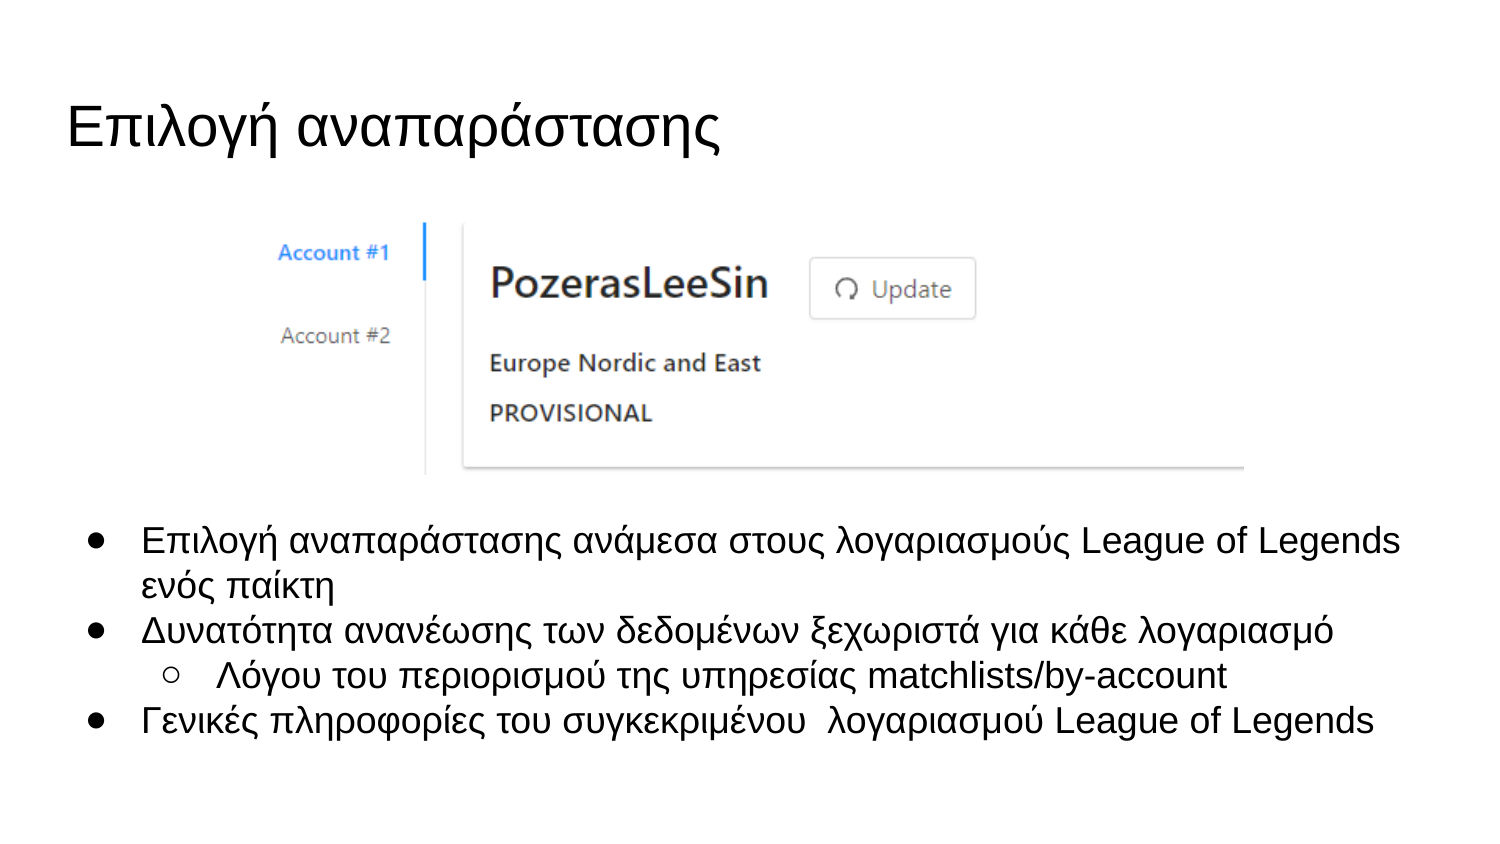

# Επιλογή αναπαράστασης
Επιλογή αναπαράστασης ανάμεσα στους λογαριασμούς League of Legends ενός παίκτη
Δυνατότητα ανανέωσης των δεδομένων ξεχωριστά για κάθε λογαριασμό
Λόγου του περιορισμού της υπηρεσίας matchlists/by-account
Γενικές πληροφορίες του συγκεκριμένου λογαριασμού League of Legends